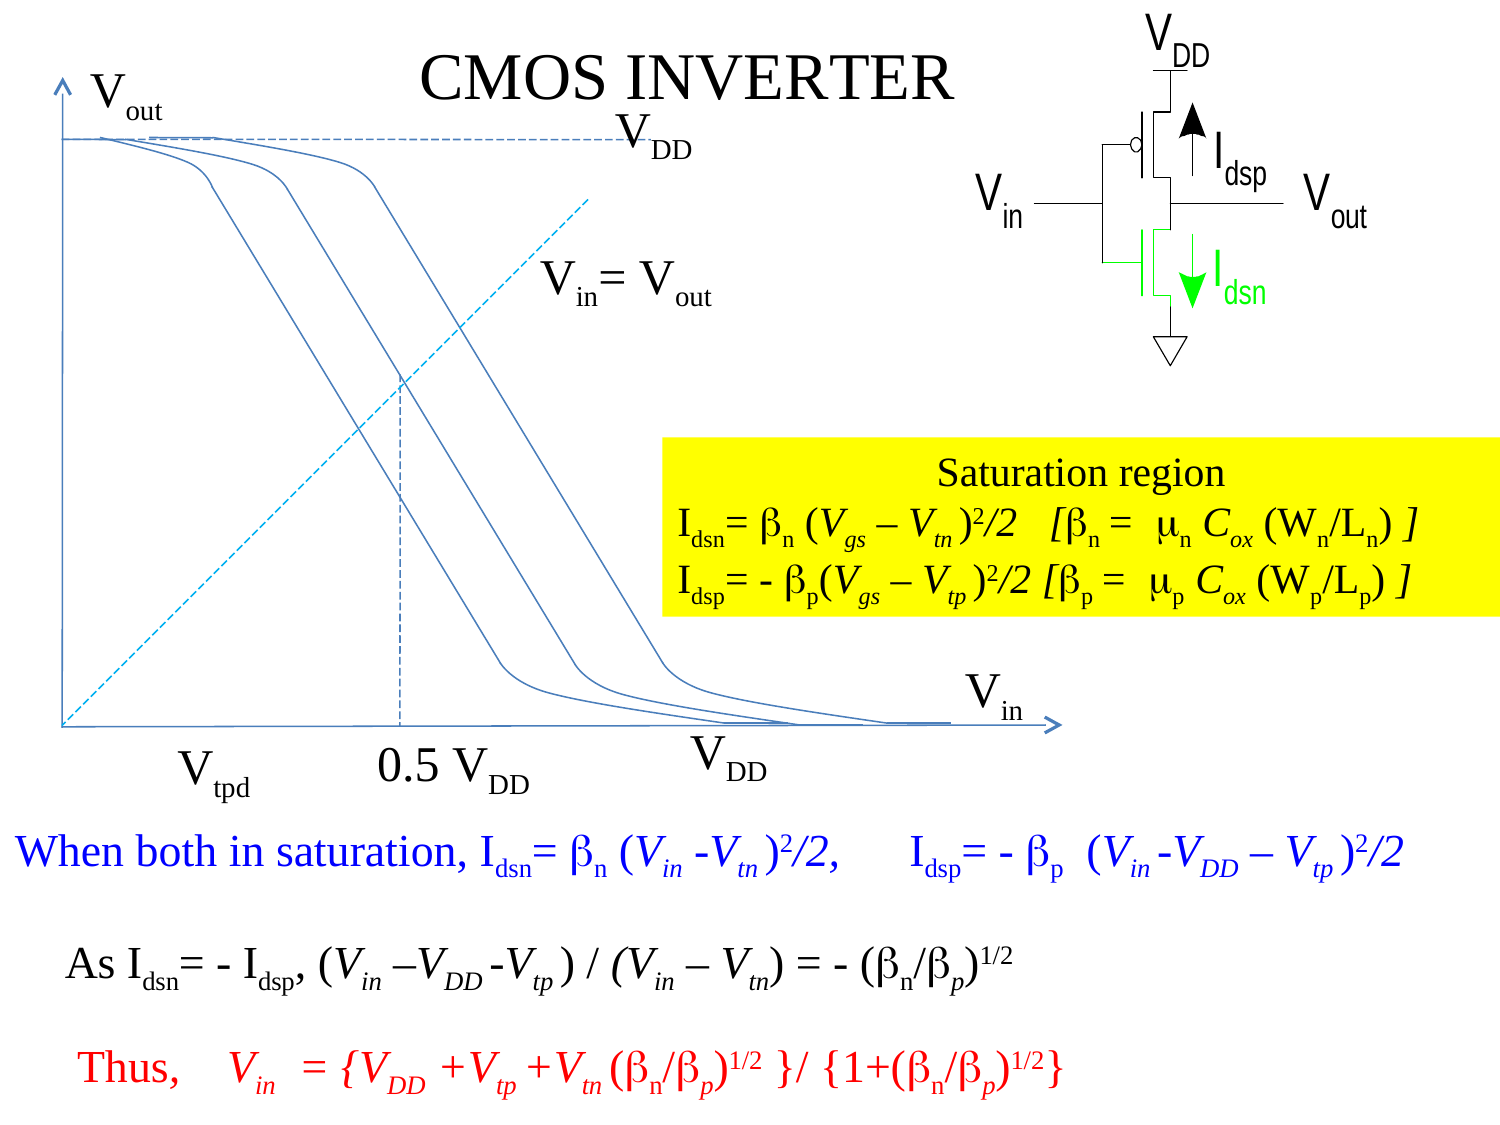

CMOS INVERTER
Vout
VDD
Vin= Vout
Saturation region
Idsn= n (Vgs – Vtn )2/2 [n =n Cox (Wn/Ln) ]
Idsp= - p(Vgs – Vtp )2/2 [p =p Cox (Wp/Lp) ]
Vin
VDD
0.5 VDD
Vtpd
When both in saturation, Idsn= n (Vin -Vtn )2/2, Idsp= - p (Vin -VDD – Vtp )2/2
As Idsn= - Idsp, (Vin –VDD -Vtp ) / (Vin – Vtn) = - (n/p)1/2
Thus,	Vin = {VDD +Vtp +Vtn (n/p)1/2 }/ {1+(n/p)1/2}